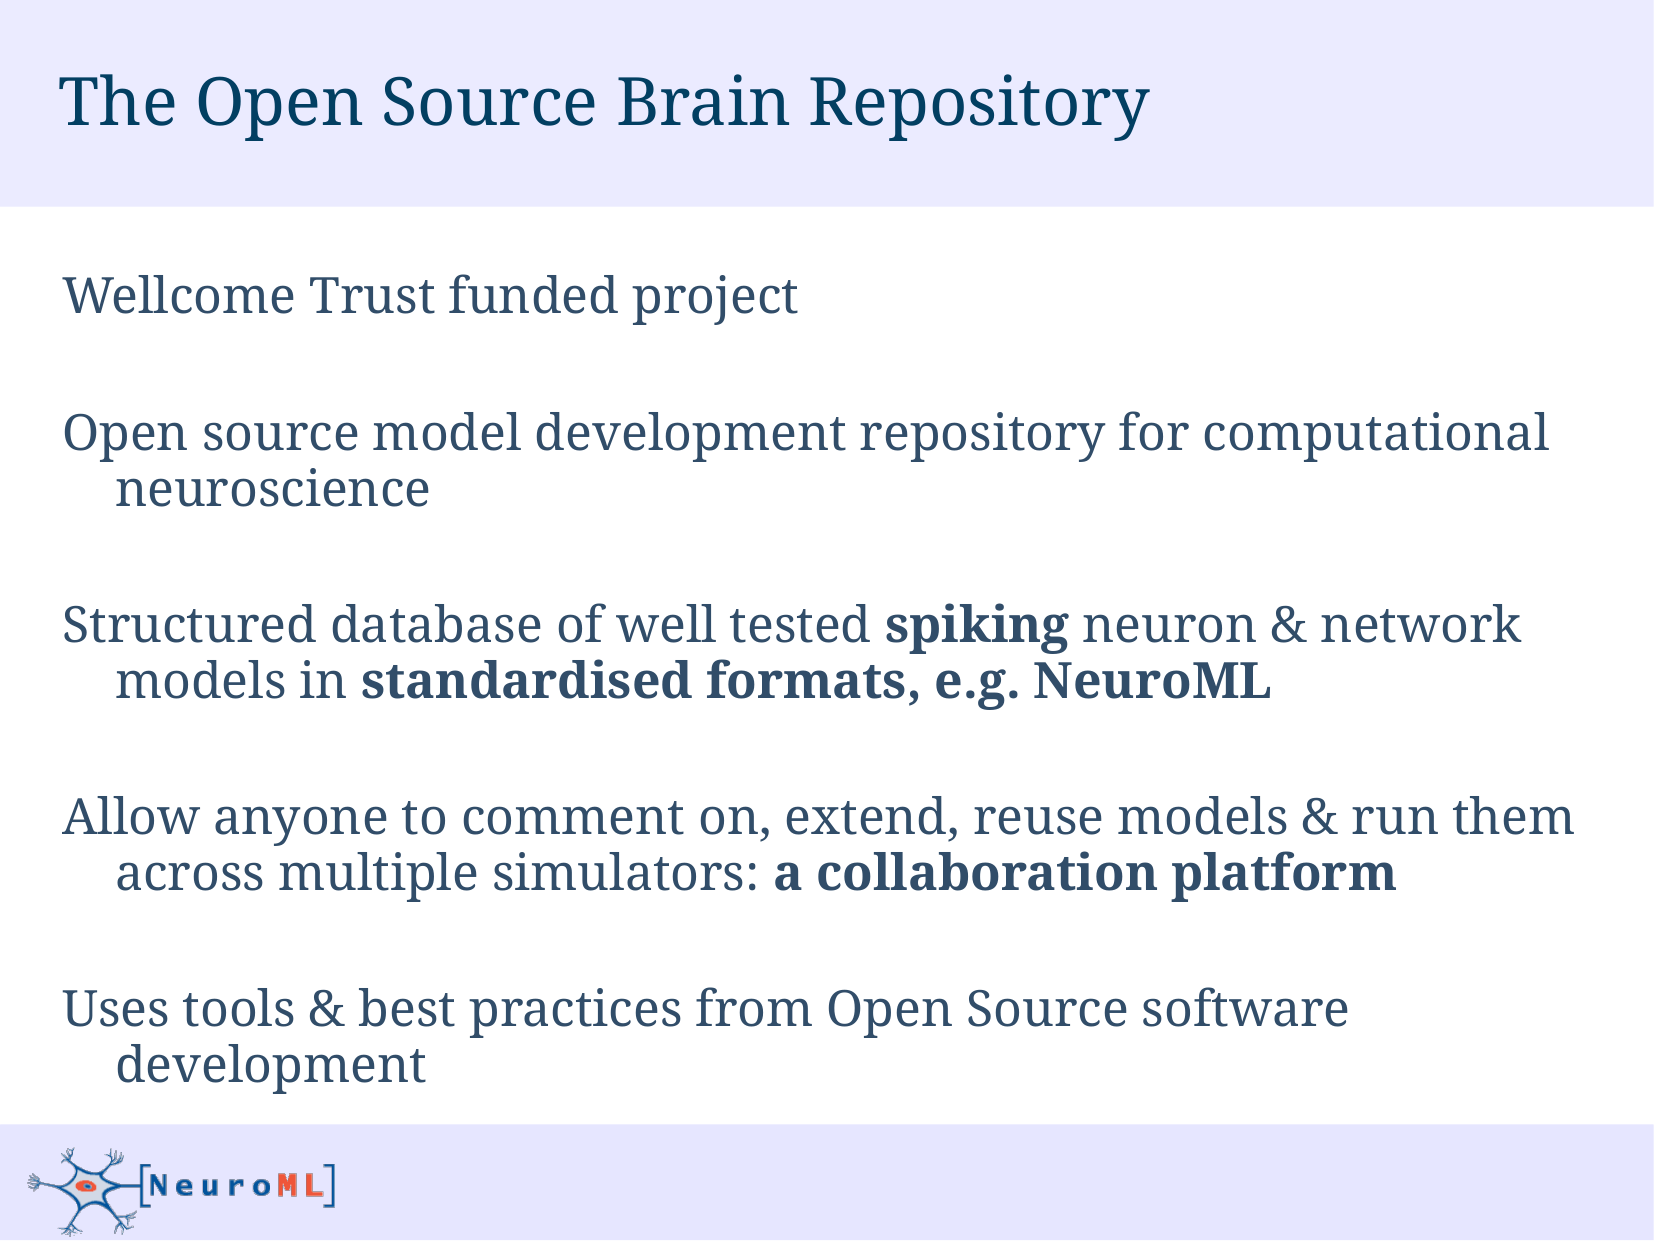

# The Open Source Brain Repository
Wellcome Trust funded project
Open source model development repository for computational neuroscience
Structured database of well tested spiking neuron & network models in standardised formats, e.g. NeuroML
Allow anyone to comment on, extend, reuse models & run them across multiple simulators: a collaboration platform
Uses tools & best practices from Open Source software development
http://www.opensourcebrain.org